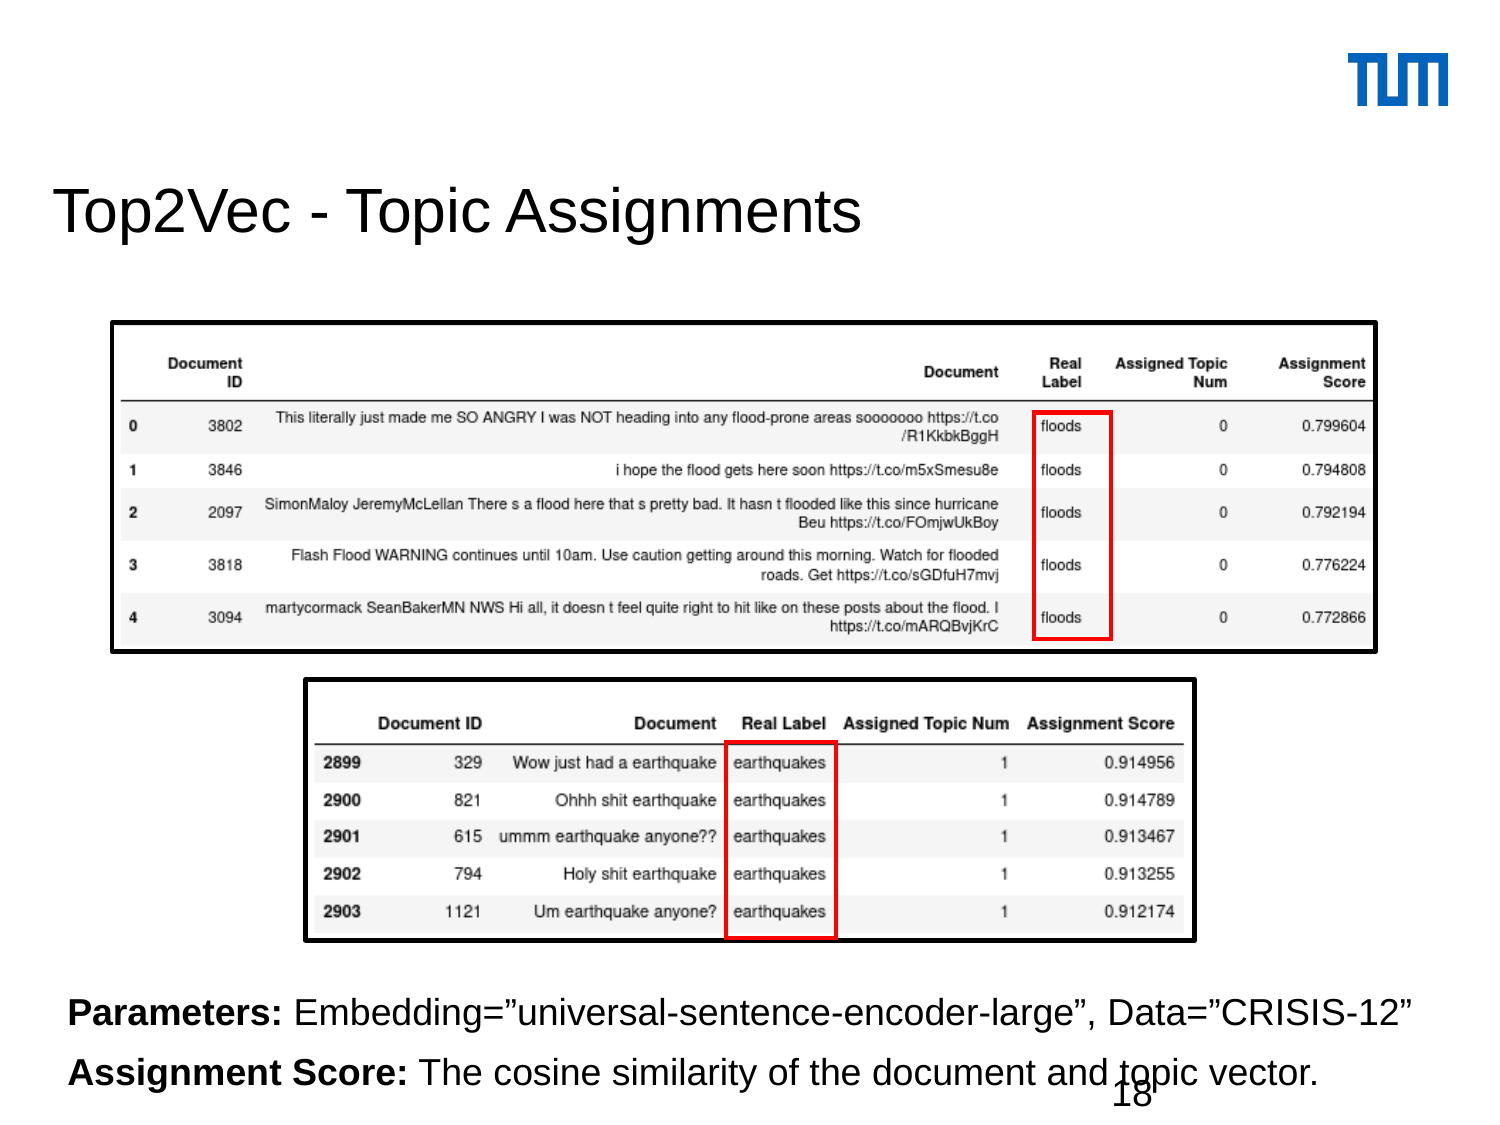

Top2Vec - Topic Assignments
Parameters: Embedding=”universal-sentence-encoder-large”, Data=”CRISIS-12”
Assignment Score: The cosine similarity of the document and topic vector.